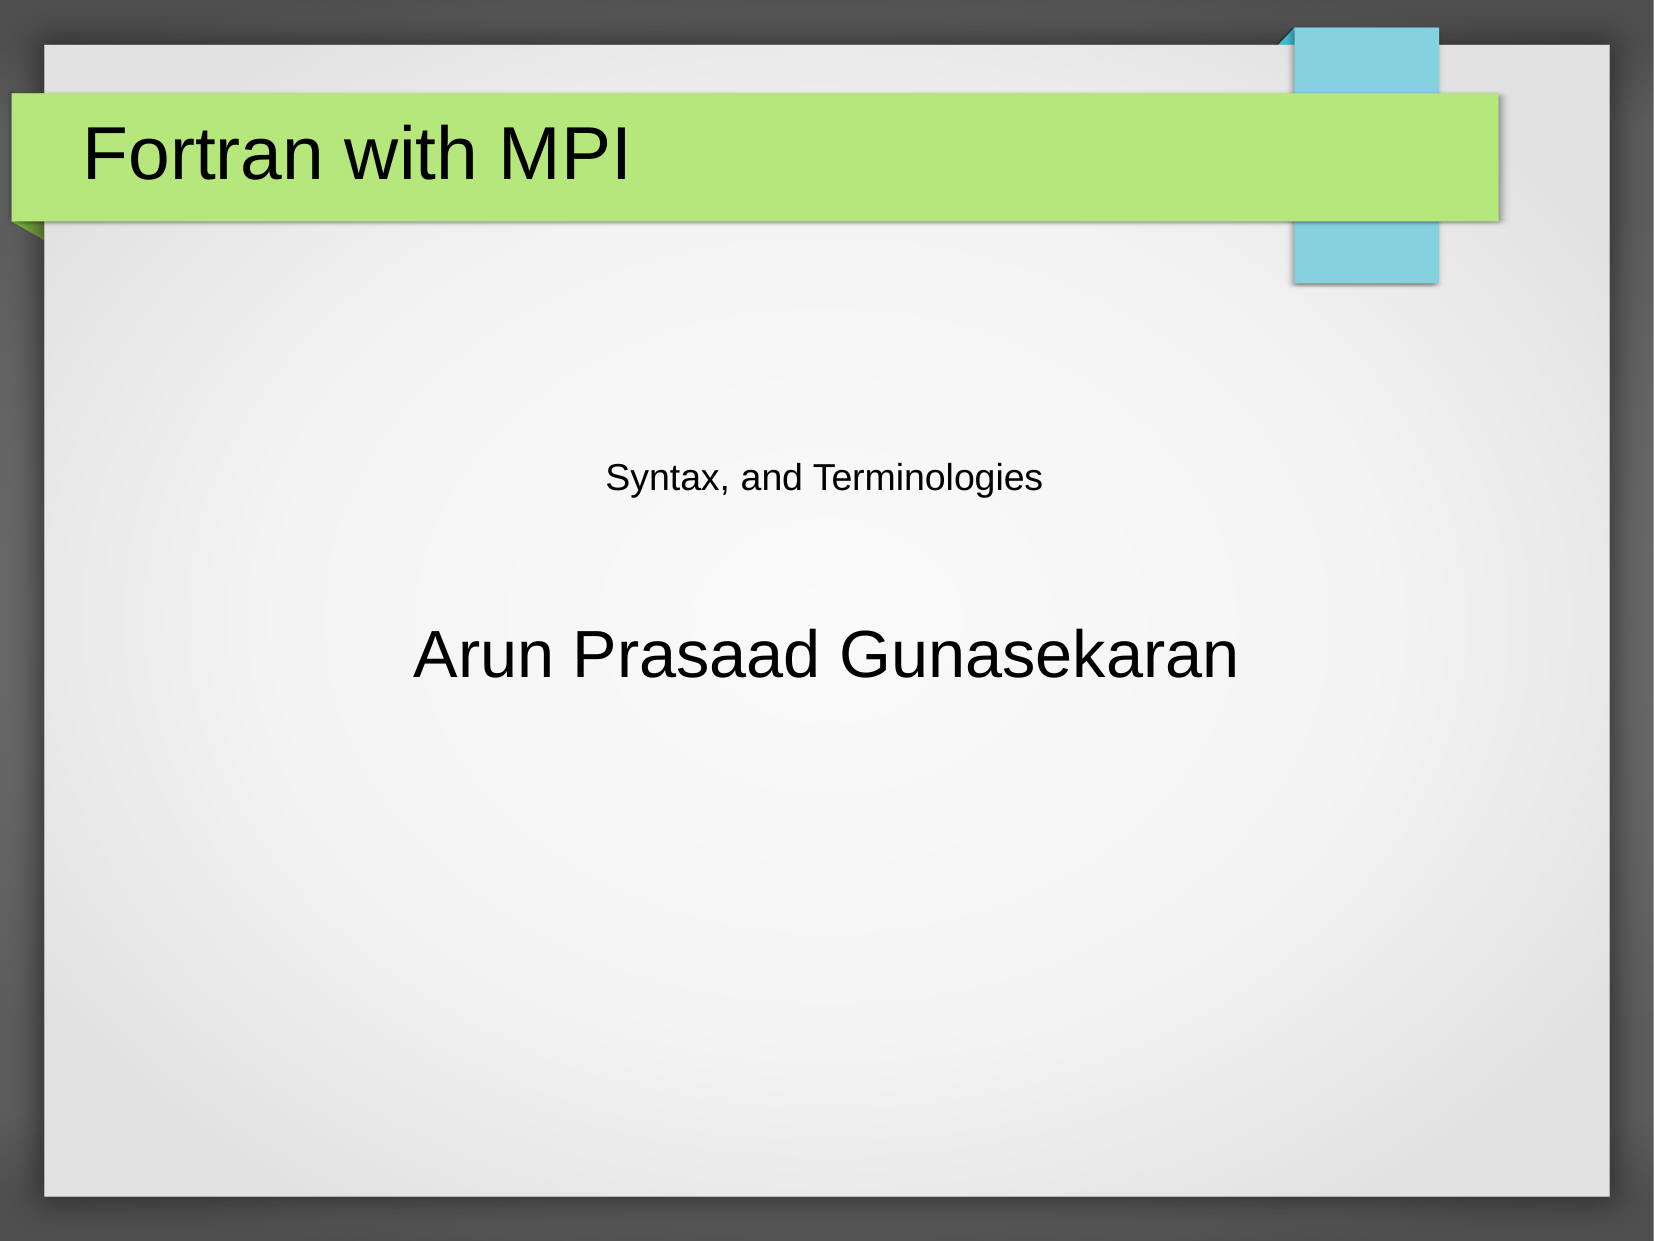

# Fortran with MPI
Arun Prasaad Gunasekaran
Syntax, and Terminologies